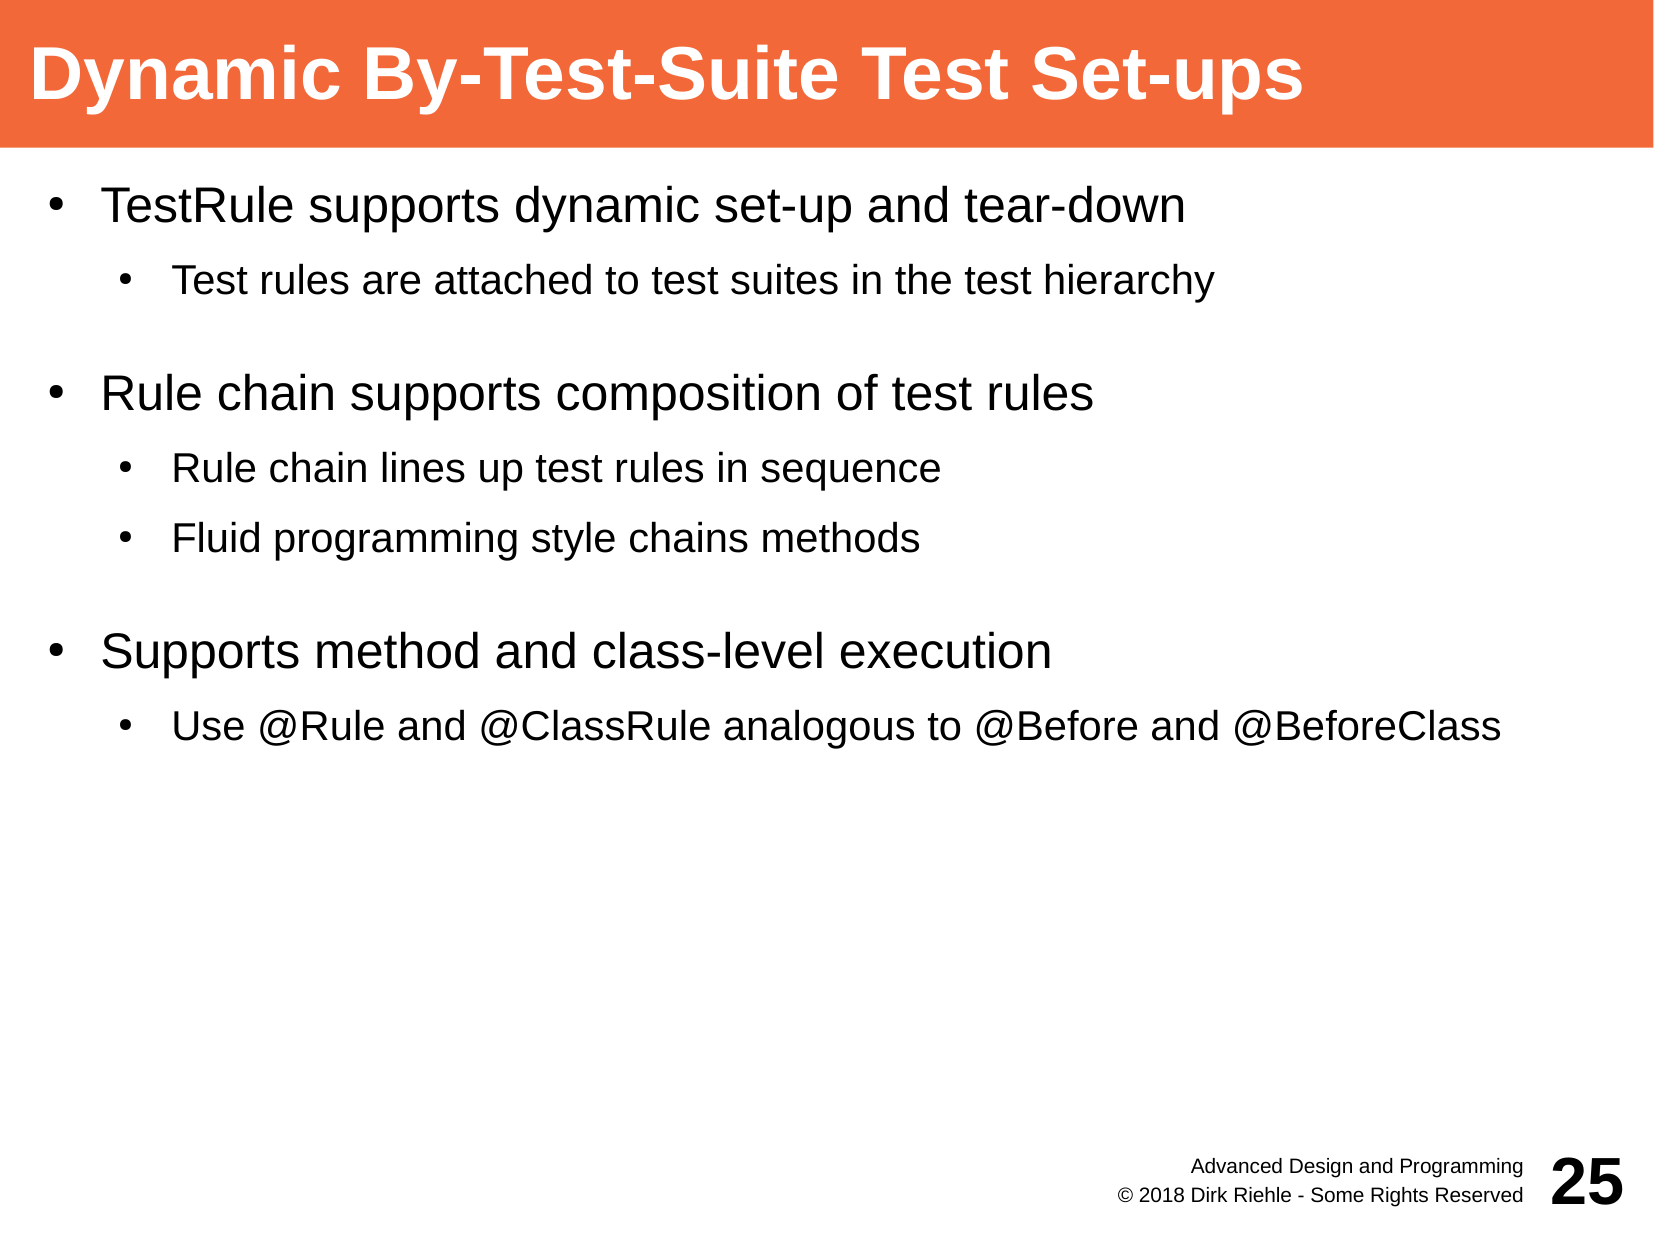

# Dynamic By-Test-Suite Test Set-ups
TestRule supports dynamic set-up and tear-down
Test rules are attached to test suites in the test hierarchy
Rule chain supports composition of test rules
Rule chain lines up test rules in sequence
Fluid programming style chains methods
Supports method and class-level execution
Use @Rule and @ClassRule analogous to @Before and @BeforeClass
Advanced Design and Programming
25
© 2018 Dirk Riehle - Some Rights Reserved